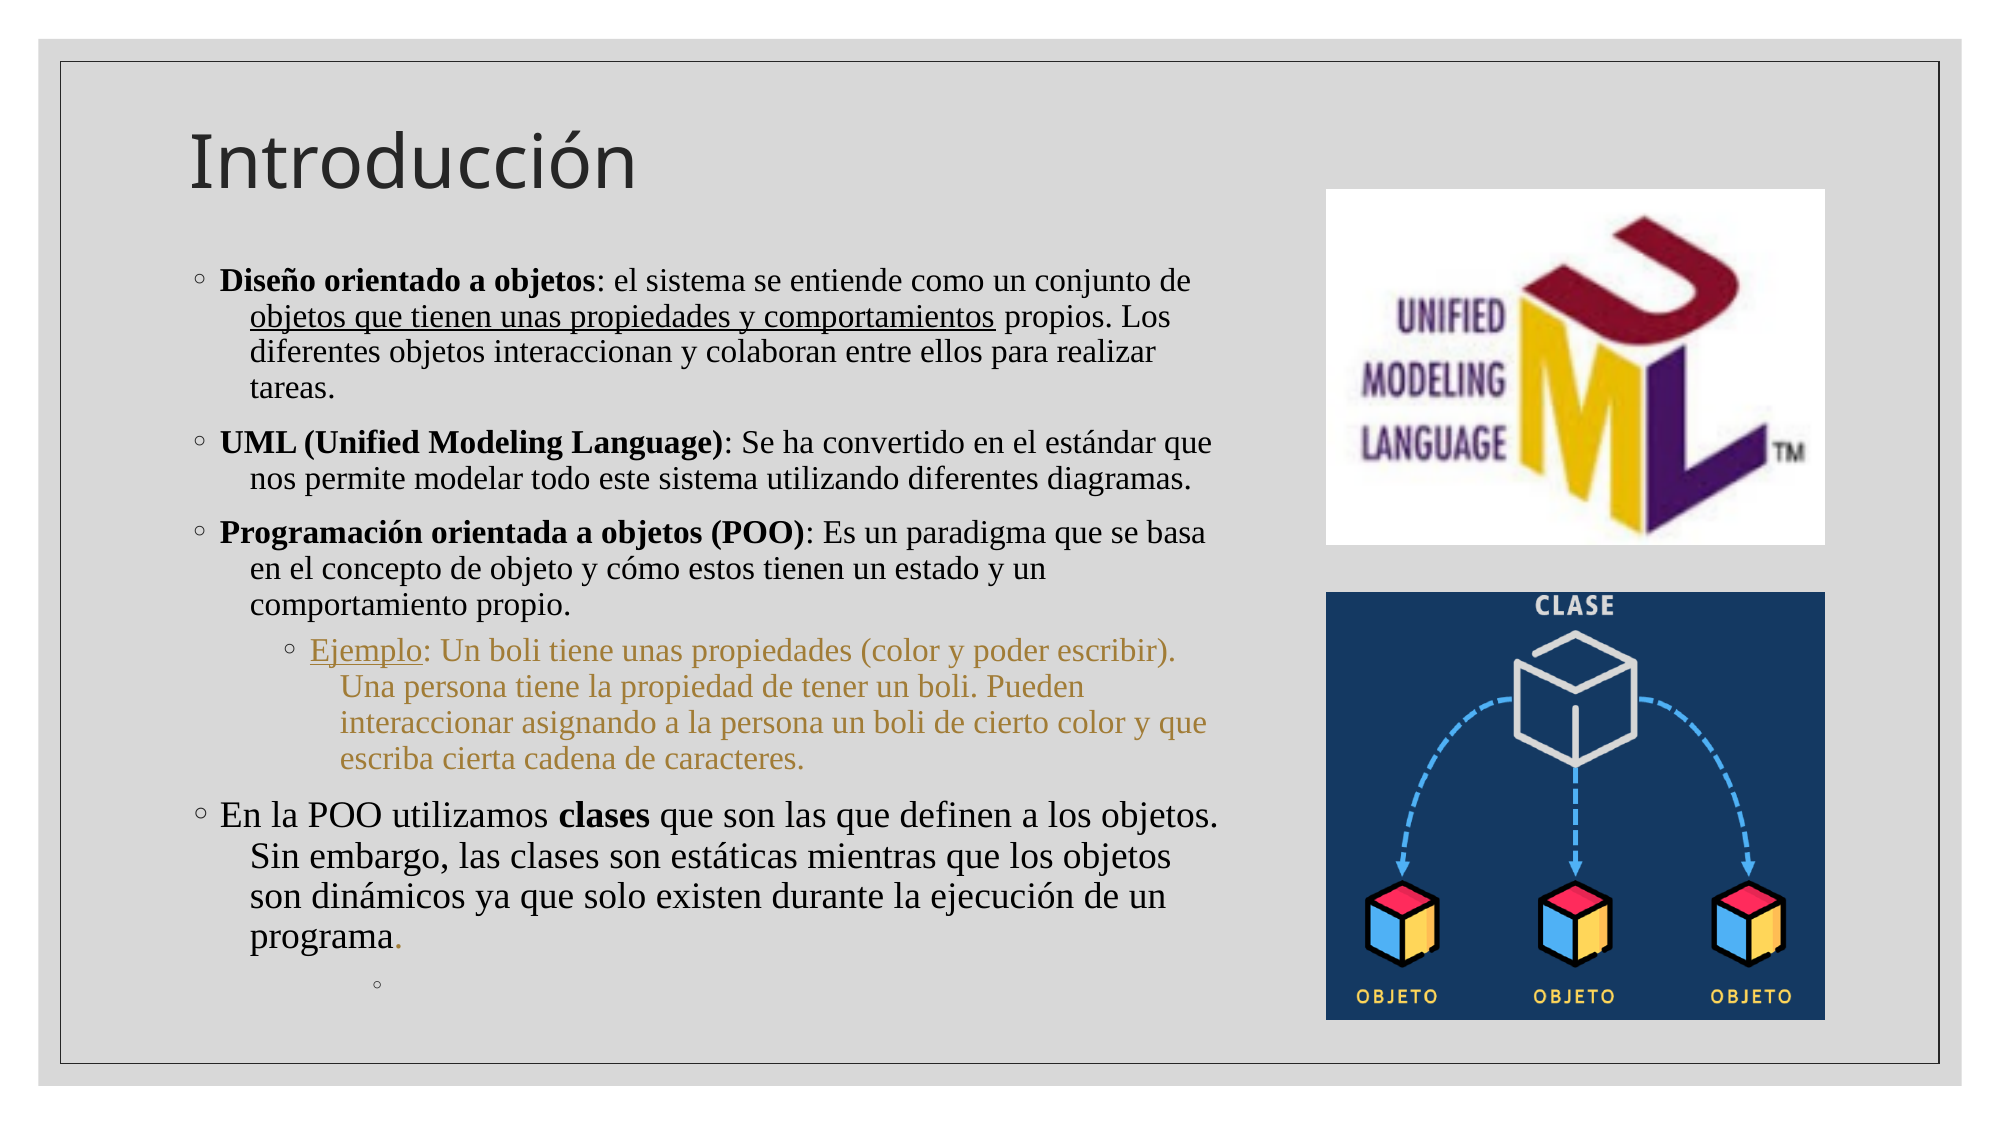

# Introducción
Diseño orientado a objetos: el sistema se entiende como un conjunto de objetos que tienen unas propiedades y comportamientos propios. Los diferentes objetos interaccionan y colaboran entre ellos para realizar tareas.
UML (Unified Modeling Language): Se ha convertido en el estándar que nos permite modelar todo este sistema utilizando diferentes diagramas.
Programación orientada a objetos (POO): Es un paradigma que se basa en el concepto de objeto y cómo estos tienen un estado y un comportamiento propio.
Ejemplo: Un boli tiene unas propiedades (color y poder escribir). Una persona tiene la propiedad de tener un boli. Pueden interaccionar asignando a la persona un boli de cierto color y que escriba cierta cadena de caracteres.
En la POO utilizamos clases que son las que definen a los objetos. Sin embargo, las clases son estáticas mientras que los objetos son dinámicos ya que solo existen durante la ejecución de un programa.